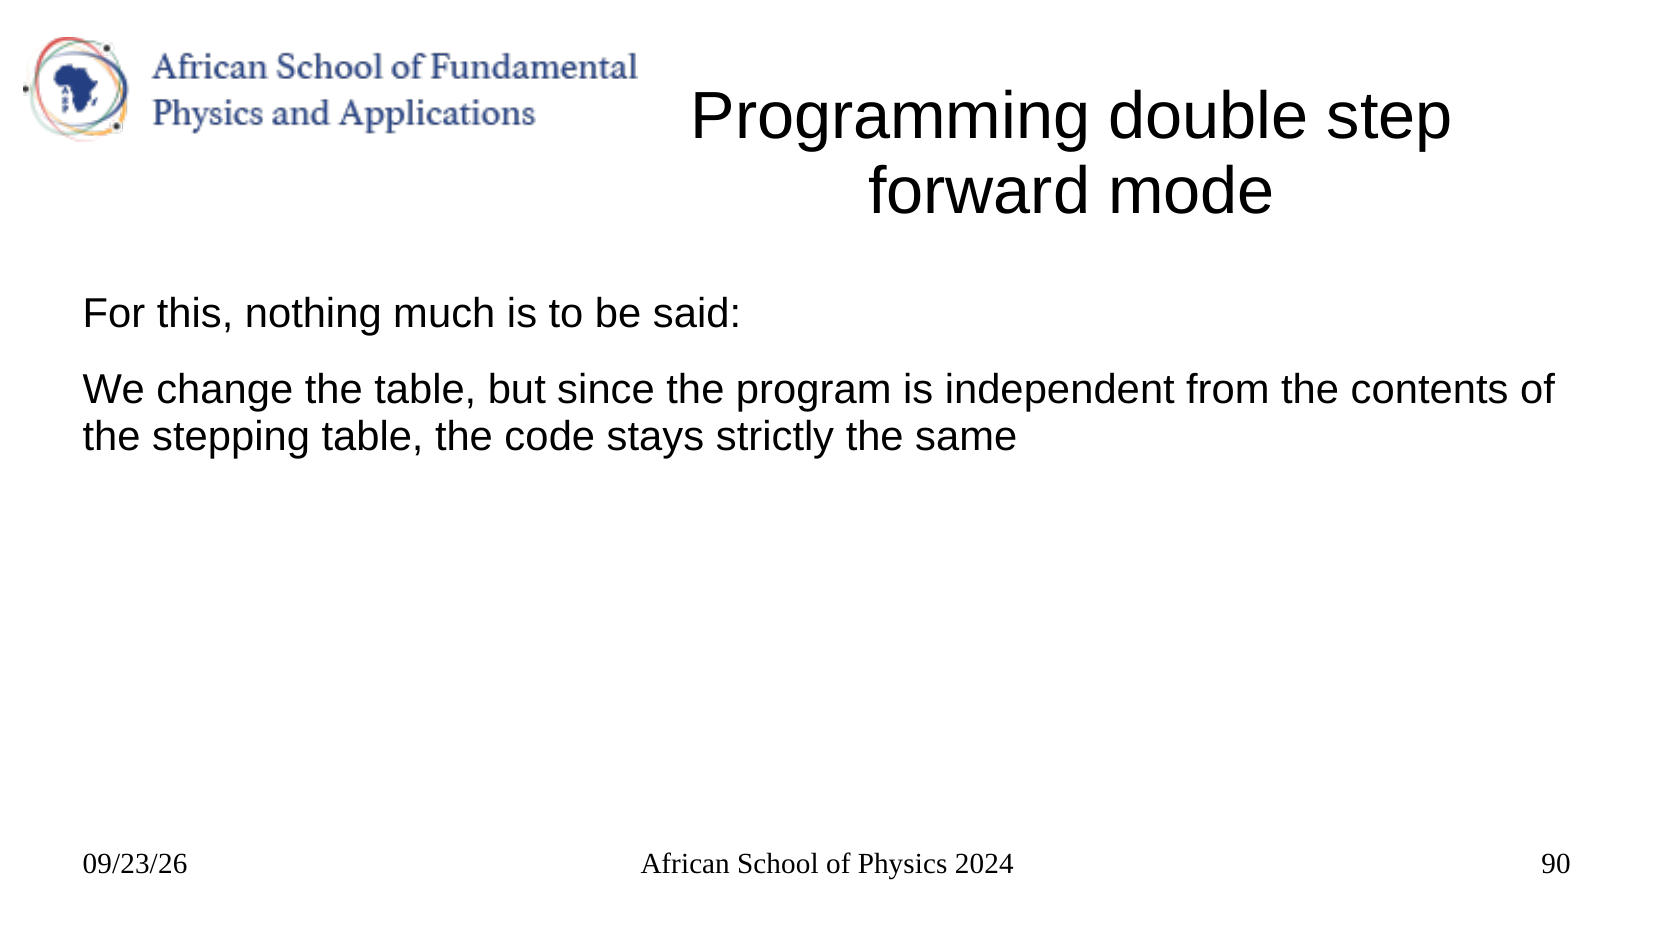

# Programming double step forward mode
For this, nothing much is to be said:
We change the table, but since the program is independent from the contents of the stepping table, the code stays strictly the same
African School of Physics 2024
90